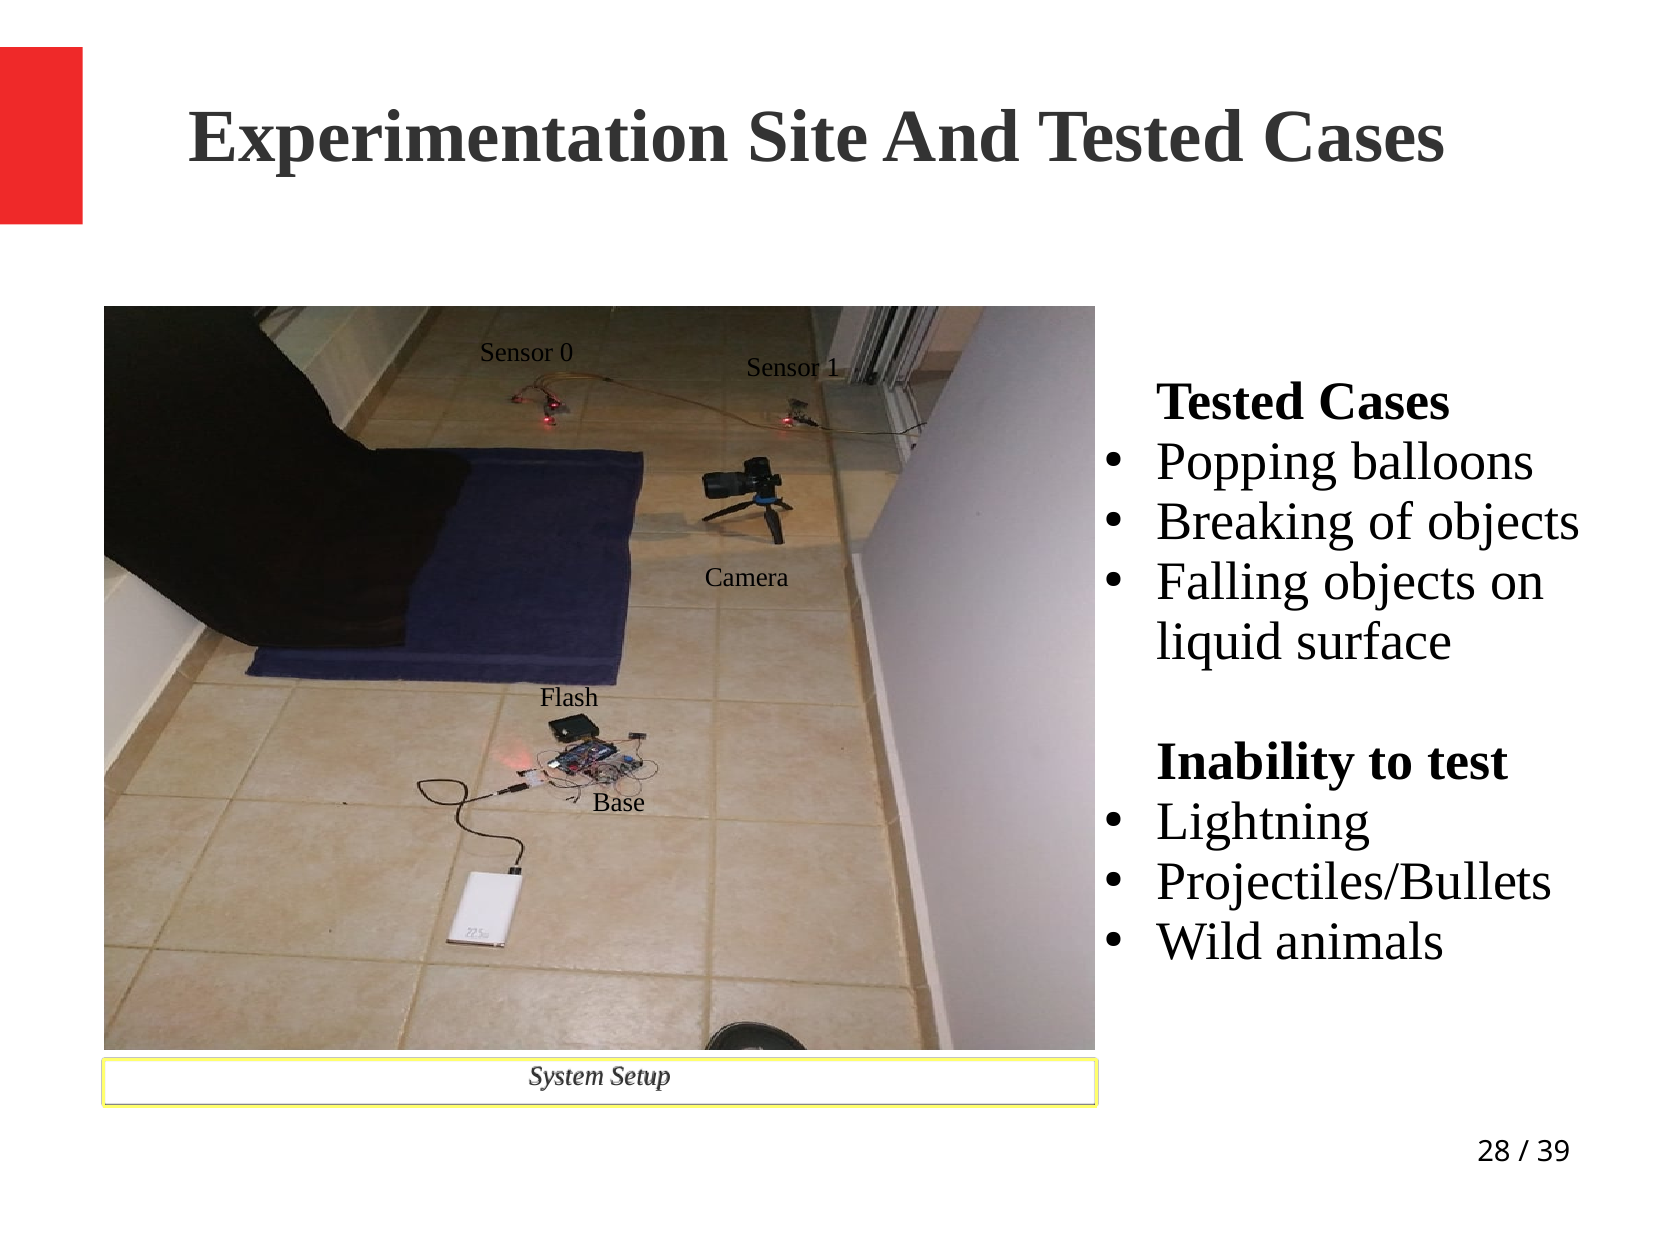

# Experimentation Site And Tested Cases
Sensor 0
Sensor 1
Tested Cases
Popping balloons
Breaking of objects
Falling objects on liquid surface
Inability to test
Lightning
Projectiles/Bullets
Wild animals
Camera
Flash
Base
System Setup
28